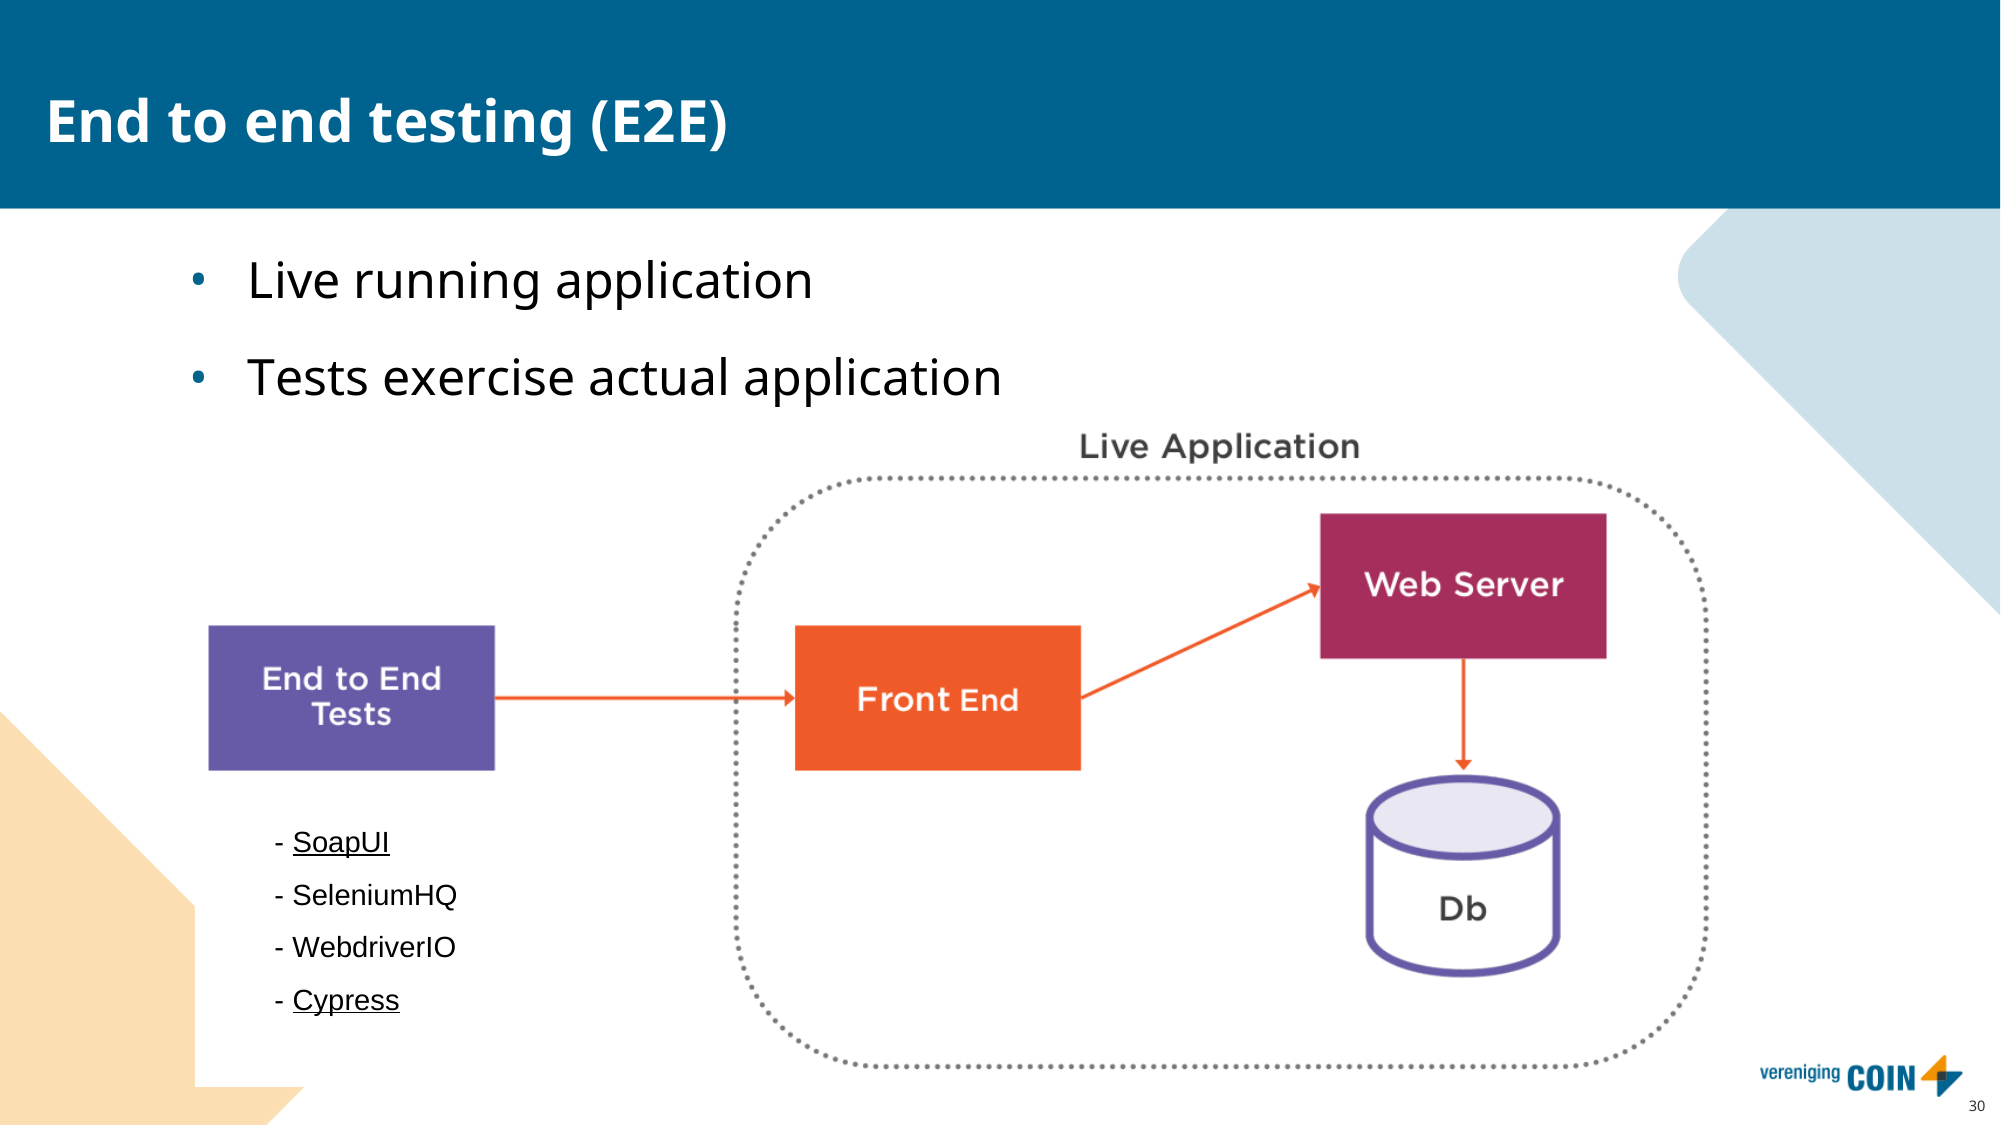

End to end testing (E2E)
Live running application
Tests exercise actual application
- SoapUI
- SeleniumHQ
- WebdriverIO
- Cypress